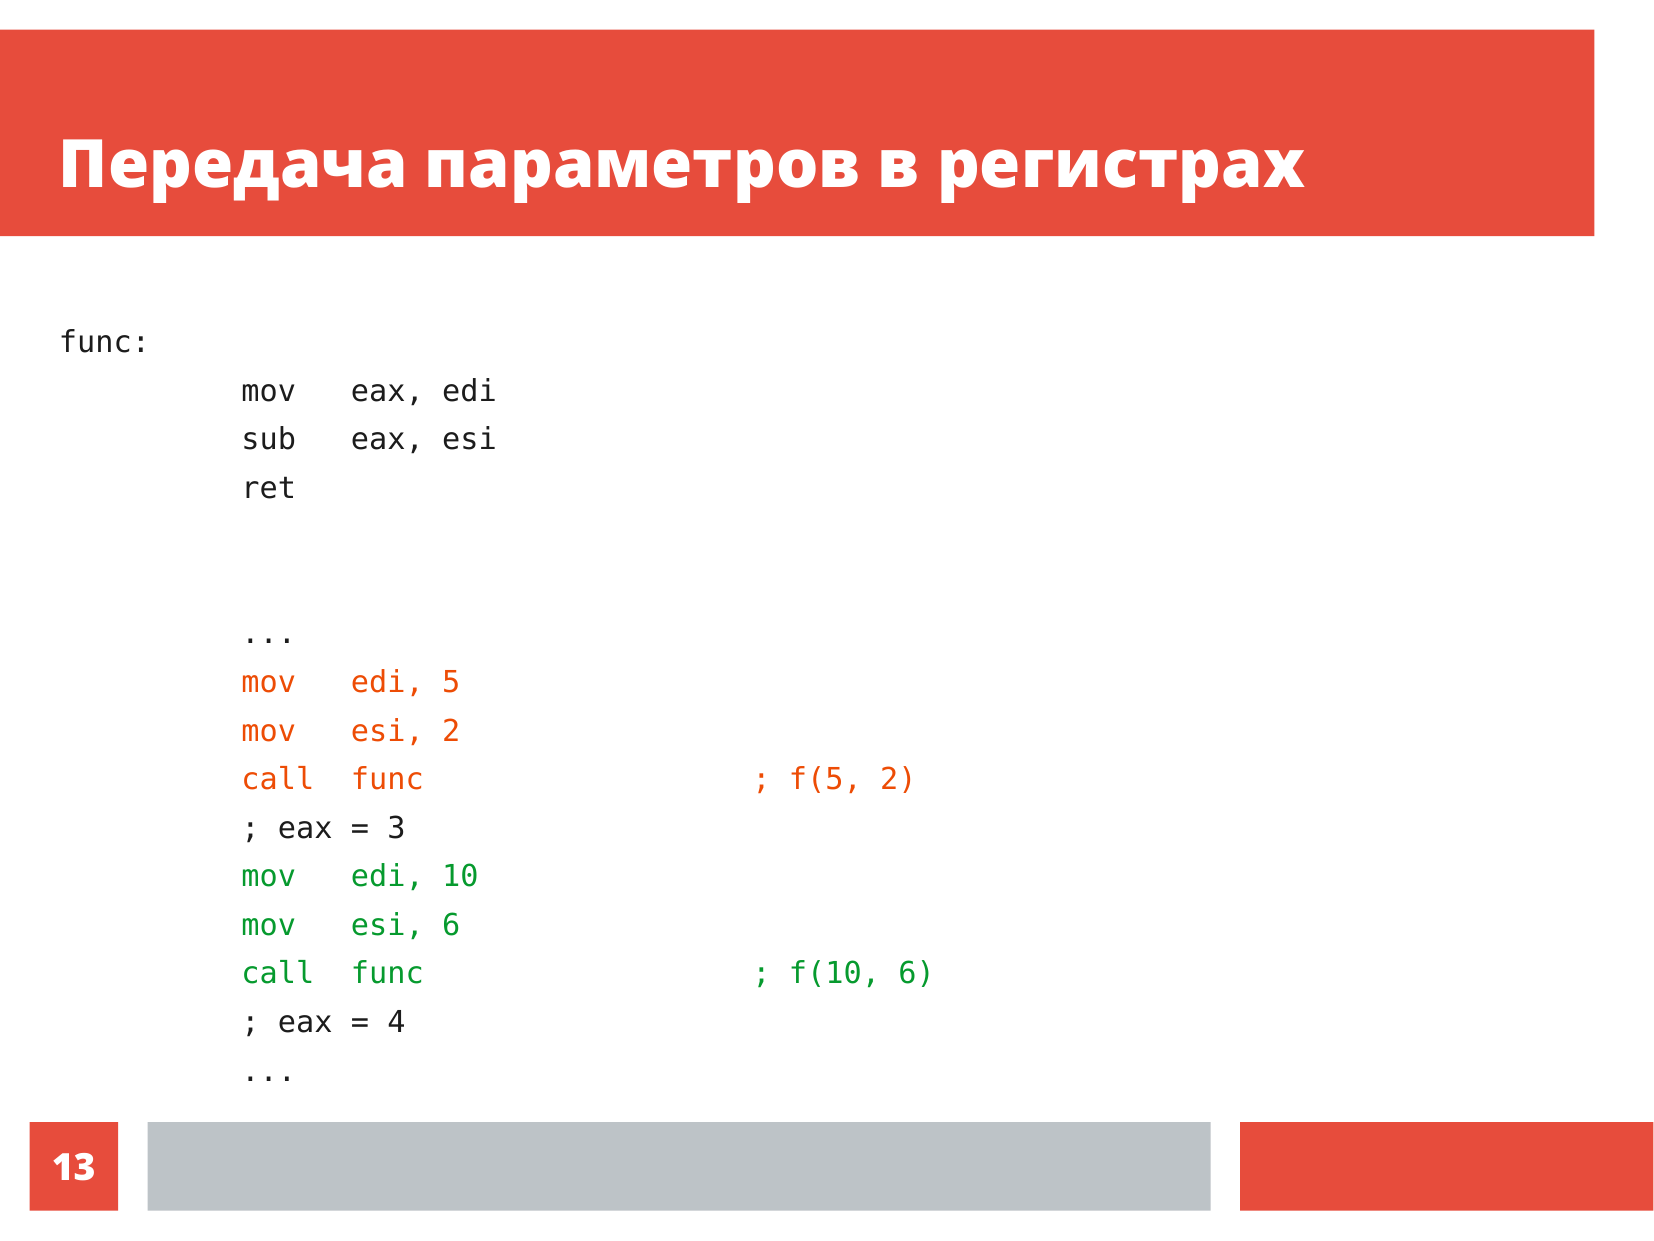

# Передача параметров в регистрах
func:
 mov eax, edi
 sub eax, esi
 ret
 ...
 mov edi, 5
 mov esi, 2
 call func ; f(5, 2)
 ; eax = 3
 mov edi, 10
 mov esi, 6
 call func ; f(10, 6)
 ; eax = 4
 ...
13